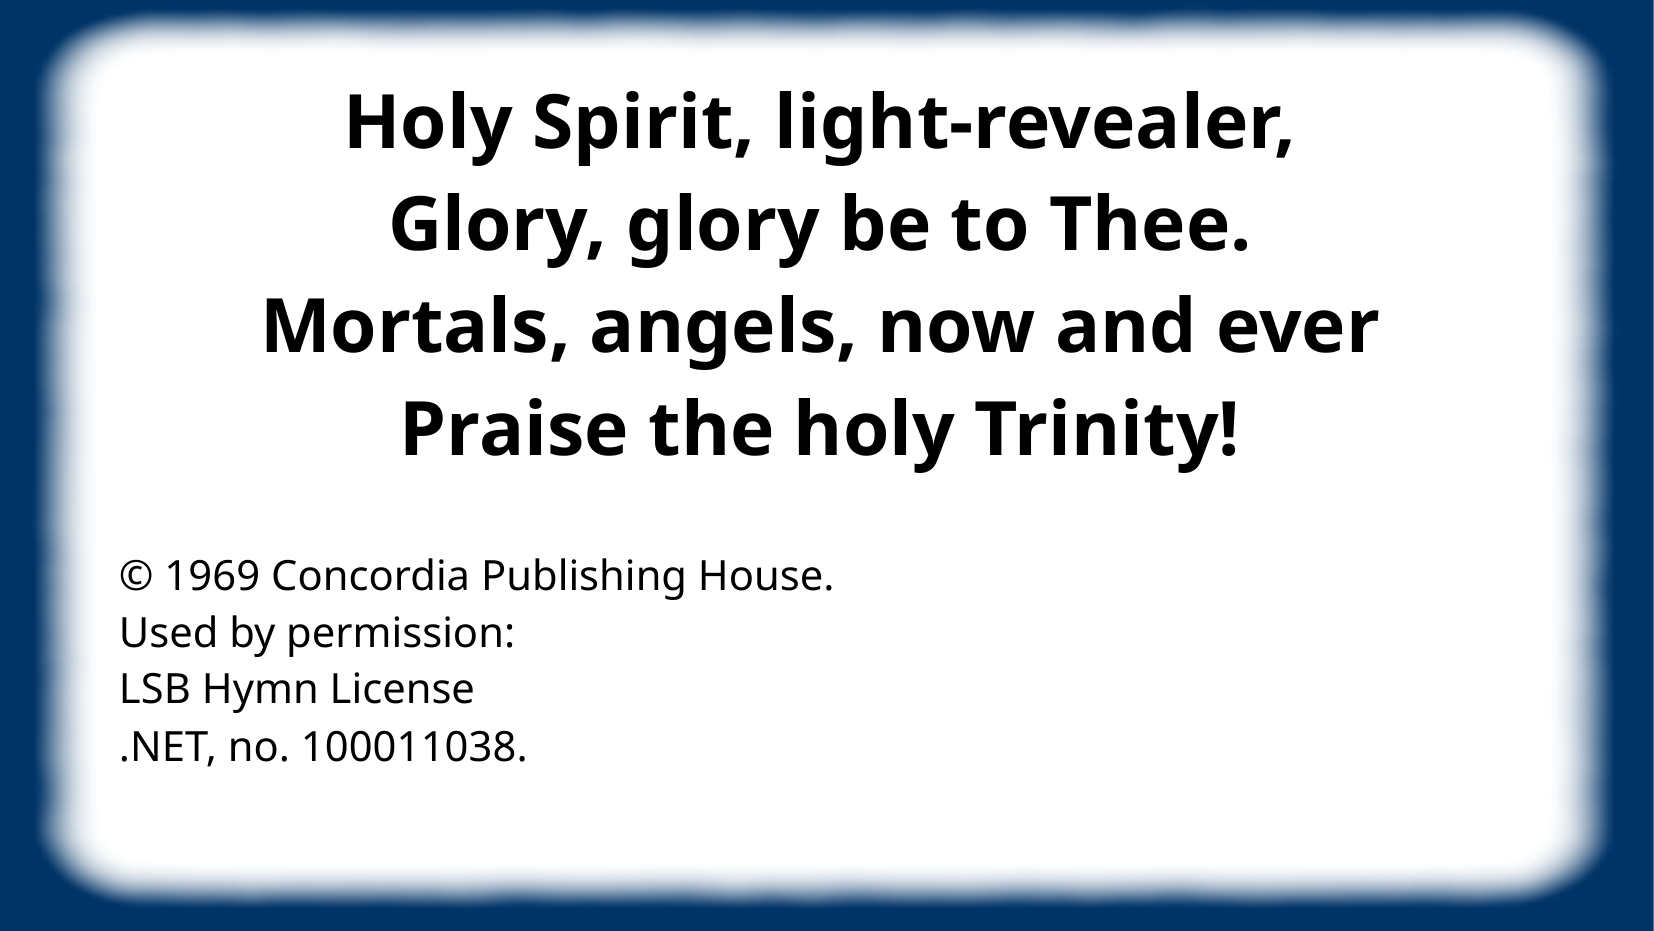

Holy Spirit, light-revealer,
Glory, glory be to Thee.
Mortals, angels, now and ever
Praise the holy Trinity!
© 1969 Concordia Publishing House.
Used by permission:
LSB Hymn License
.NET, no. 100011038.